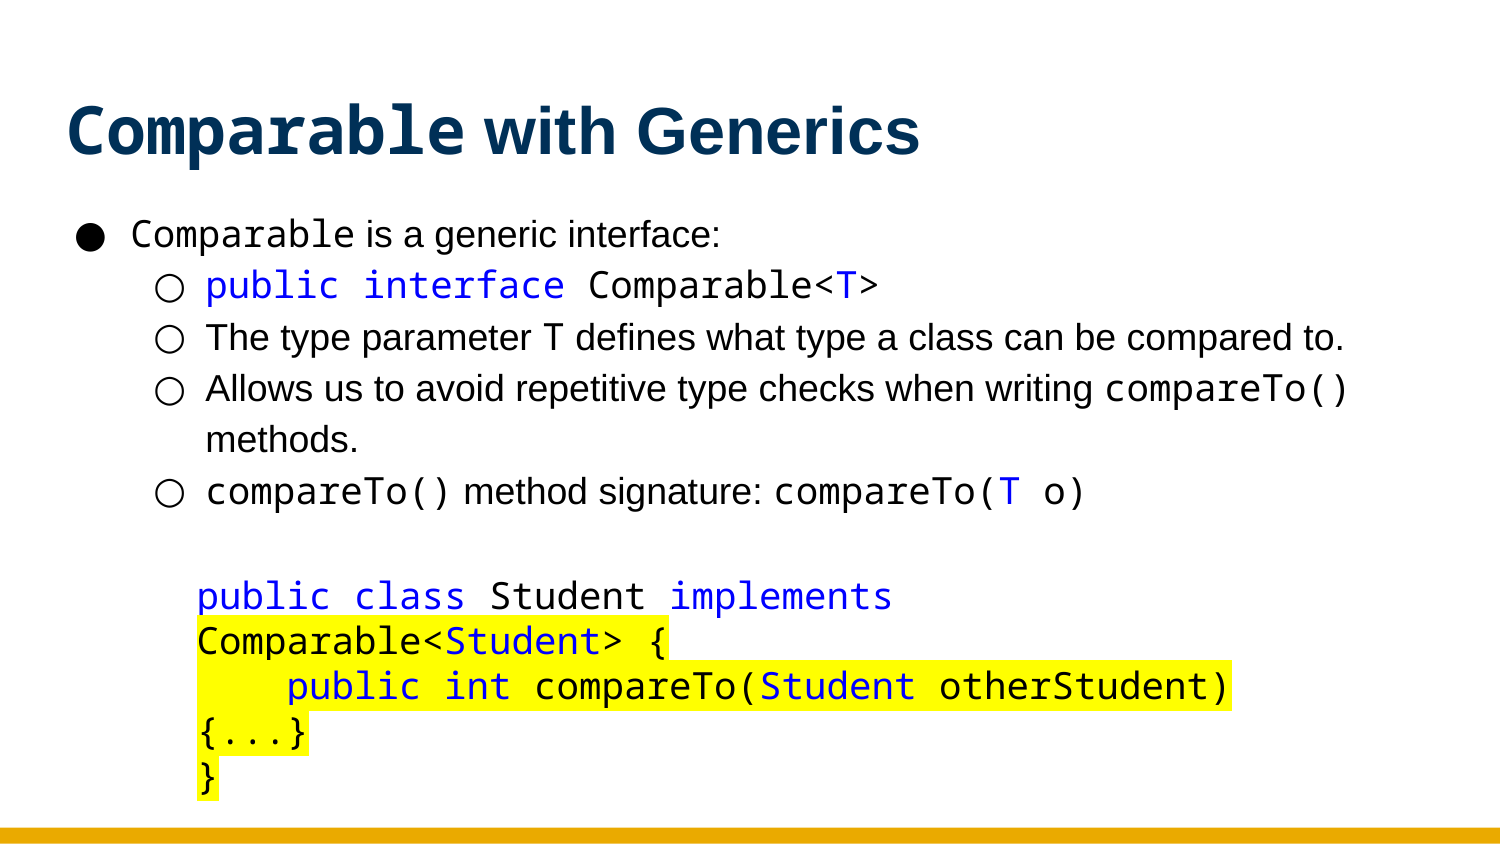

# Comparable with Generics
Comparable is a generic interface:
public interface Comparable<T>
The type parameter T defines what type a class can be compared to.
Allows us to avoid repetitive type checks when writing compareTo() methods.
compareTo() method signature: compareTo(T o)
public class Student implements Comparable<Student> {
    public int compareTo(Student otherStudent) {...}
}